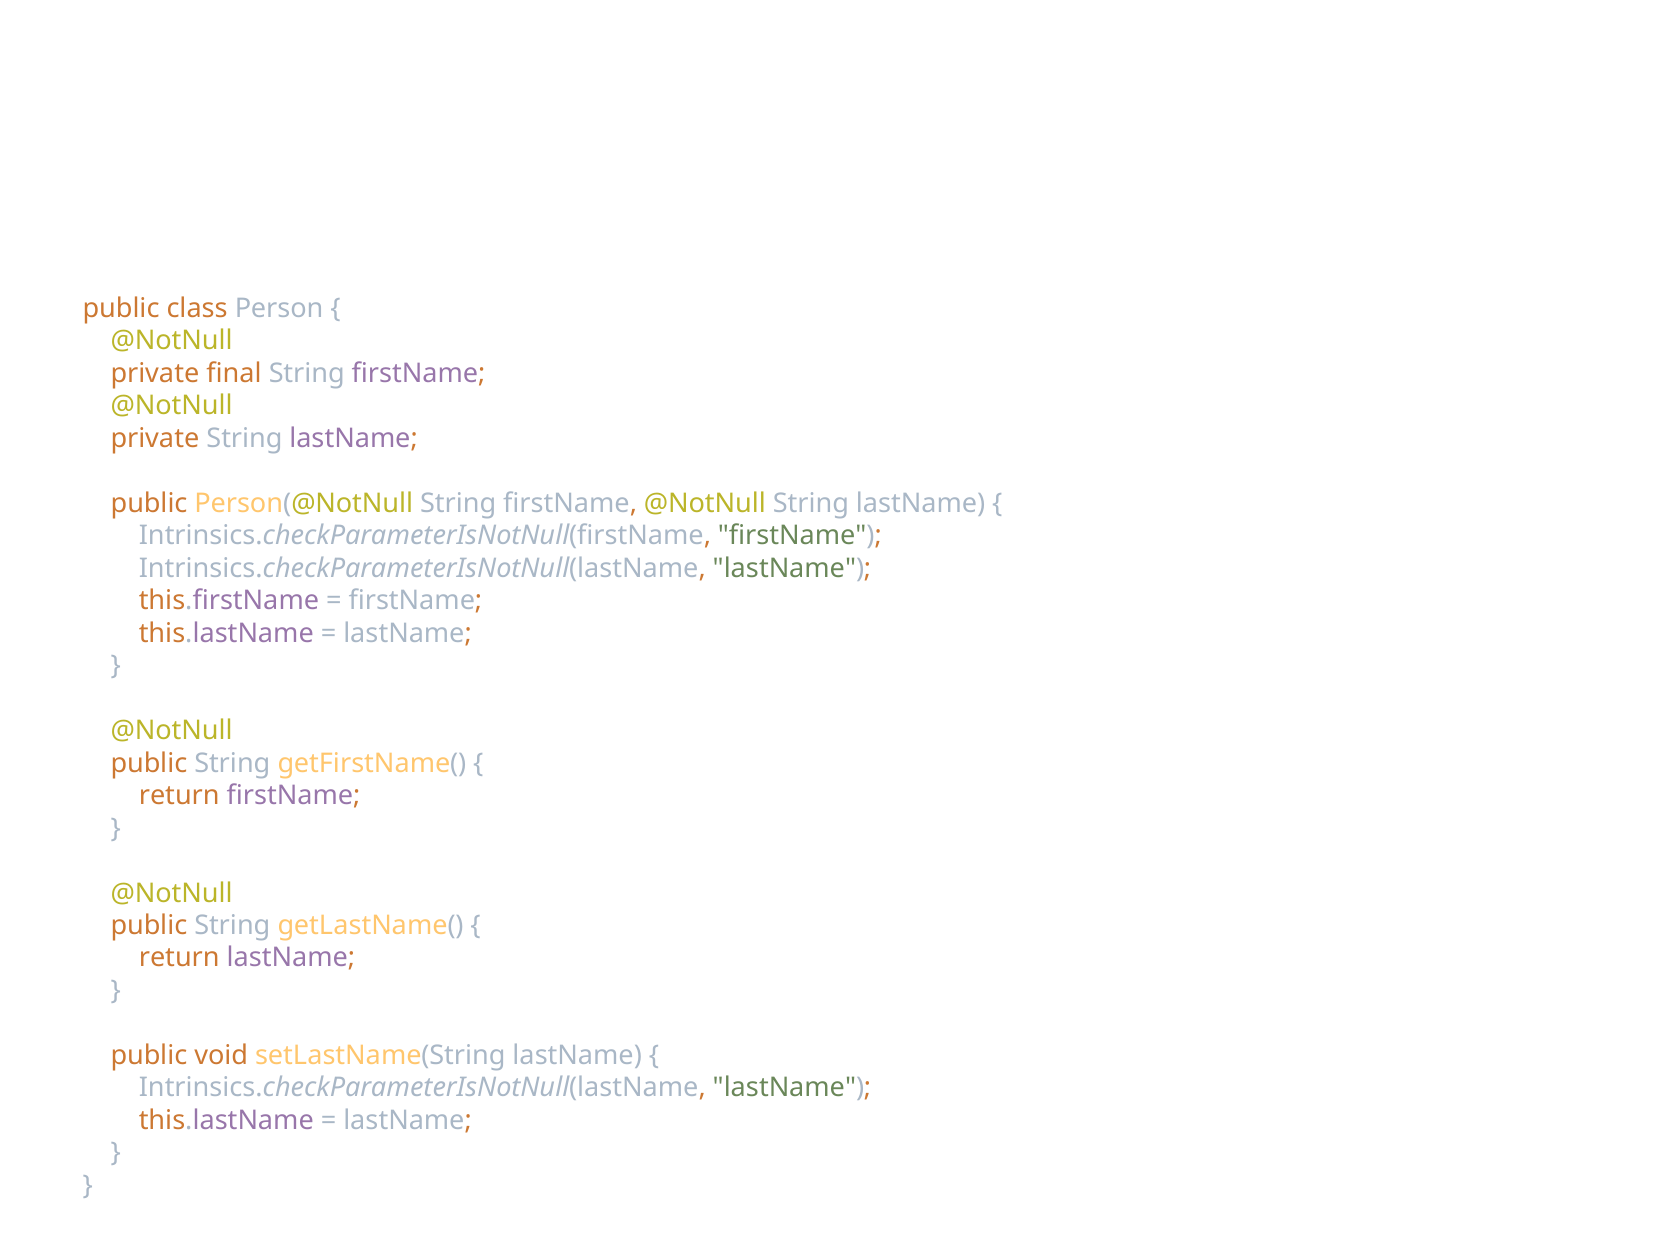

Classes
public class Person {
 @NotNull
 private final String firstName;
 @NotNull
 private String lastName;
 public Person(@NotNull String firstName, @NotNull String lastName) {
 Intrinsics.checkParameterIsNotNull(firstName, "firstName");
 Intrinsics.checkParameterIsNotNull(lastName, "lastName");
 this.firstName = firstName;
 this.lastName = lastName;
 }
 @NotNull
 public String getFirstName() {
 return firstName;
 }
 @NotNull
 public String getLastName() {
 return lastName;
 }
 public void setLastName(String lastName) {
 Intrinsics.checkParameterIsNotNull(lastName, "lastName");
 this.lastName = lastName;
 }
}